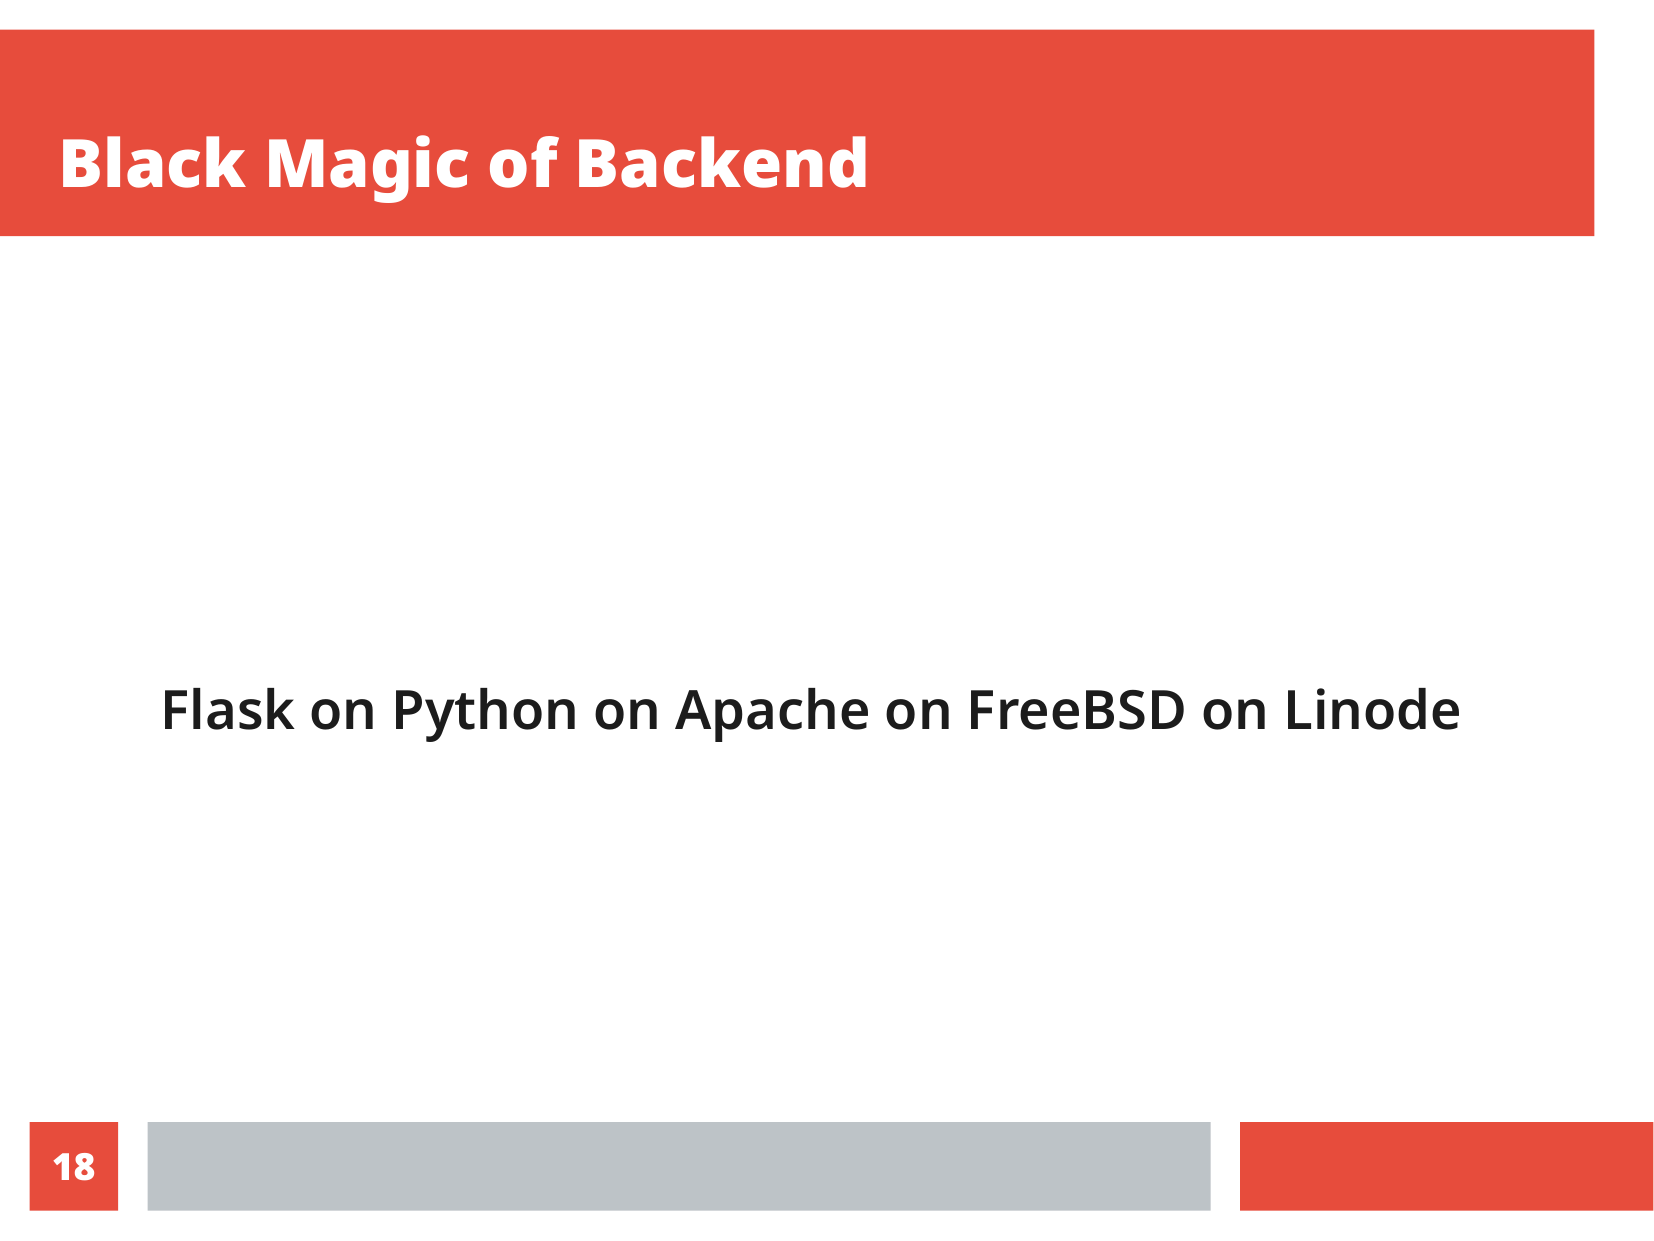

# Black Magic of Backend
Flask on Python on Apache on FreeBSD on Linode
18